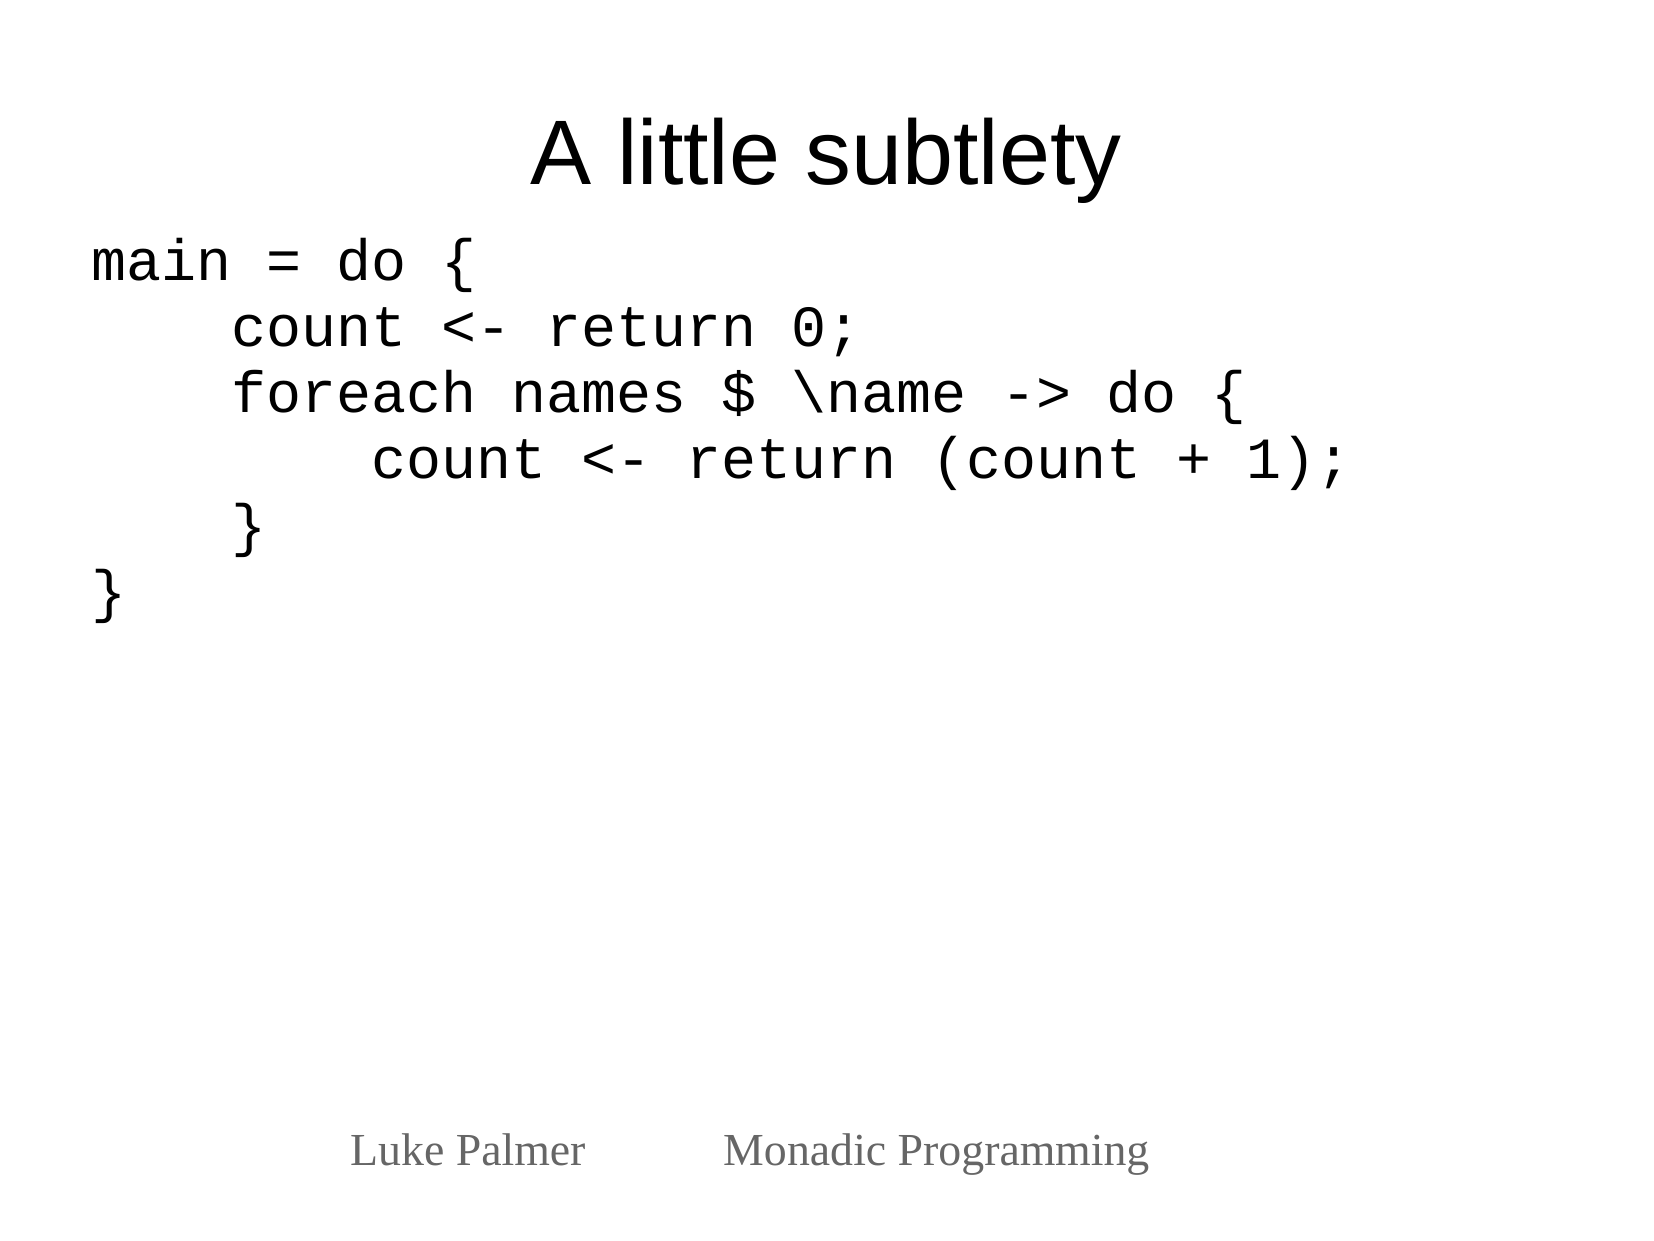

# A little subtlety
main = do {
 count <- return 0;
 foreach names $ \name -> do {
 count <- return (count + 1);
 }
}